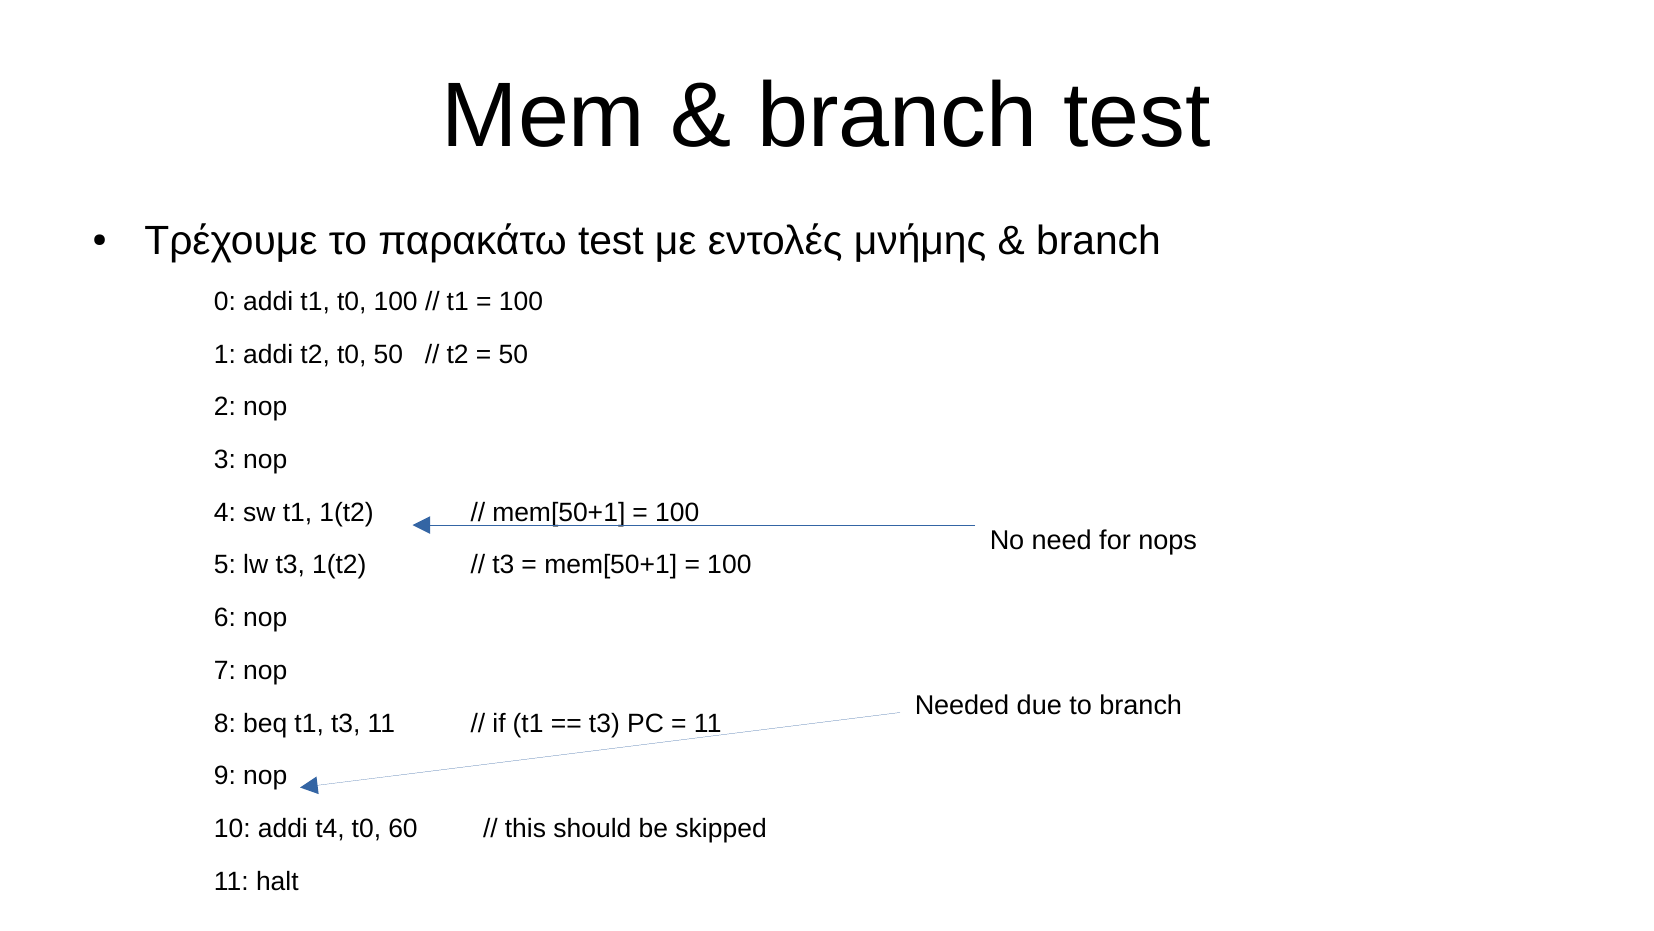

# Mem & branch test
Τρέχουμε το παρακάτω test με εντολές μνήμης & branch
0: addi t1, t0, 100 // t1 = 100
1: addi t2, t0, 50 // t2 = 50
2: nop
3: nop
4: sw t1, 1(t2)	 // mem[50+1] = 100
5: lw t3, 1(t2)	 // t3 = mem[50+1] = 100
6: nop
7: nop
8: beq t1, t3, 11	 // if (t1 == t3) PC = 11
9: nop
10: addi t4, t0, 60 // this should be skipped
11: halt
No need for nops
Needed due to branch